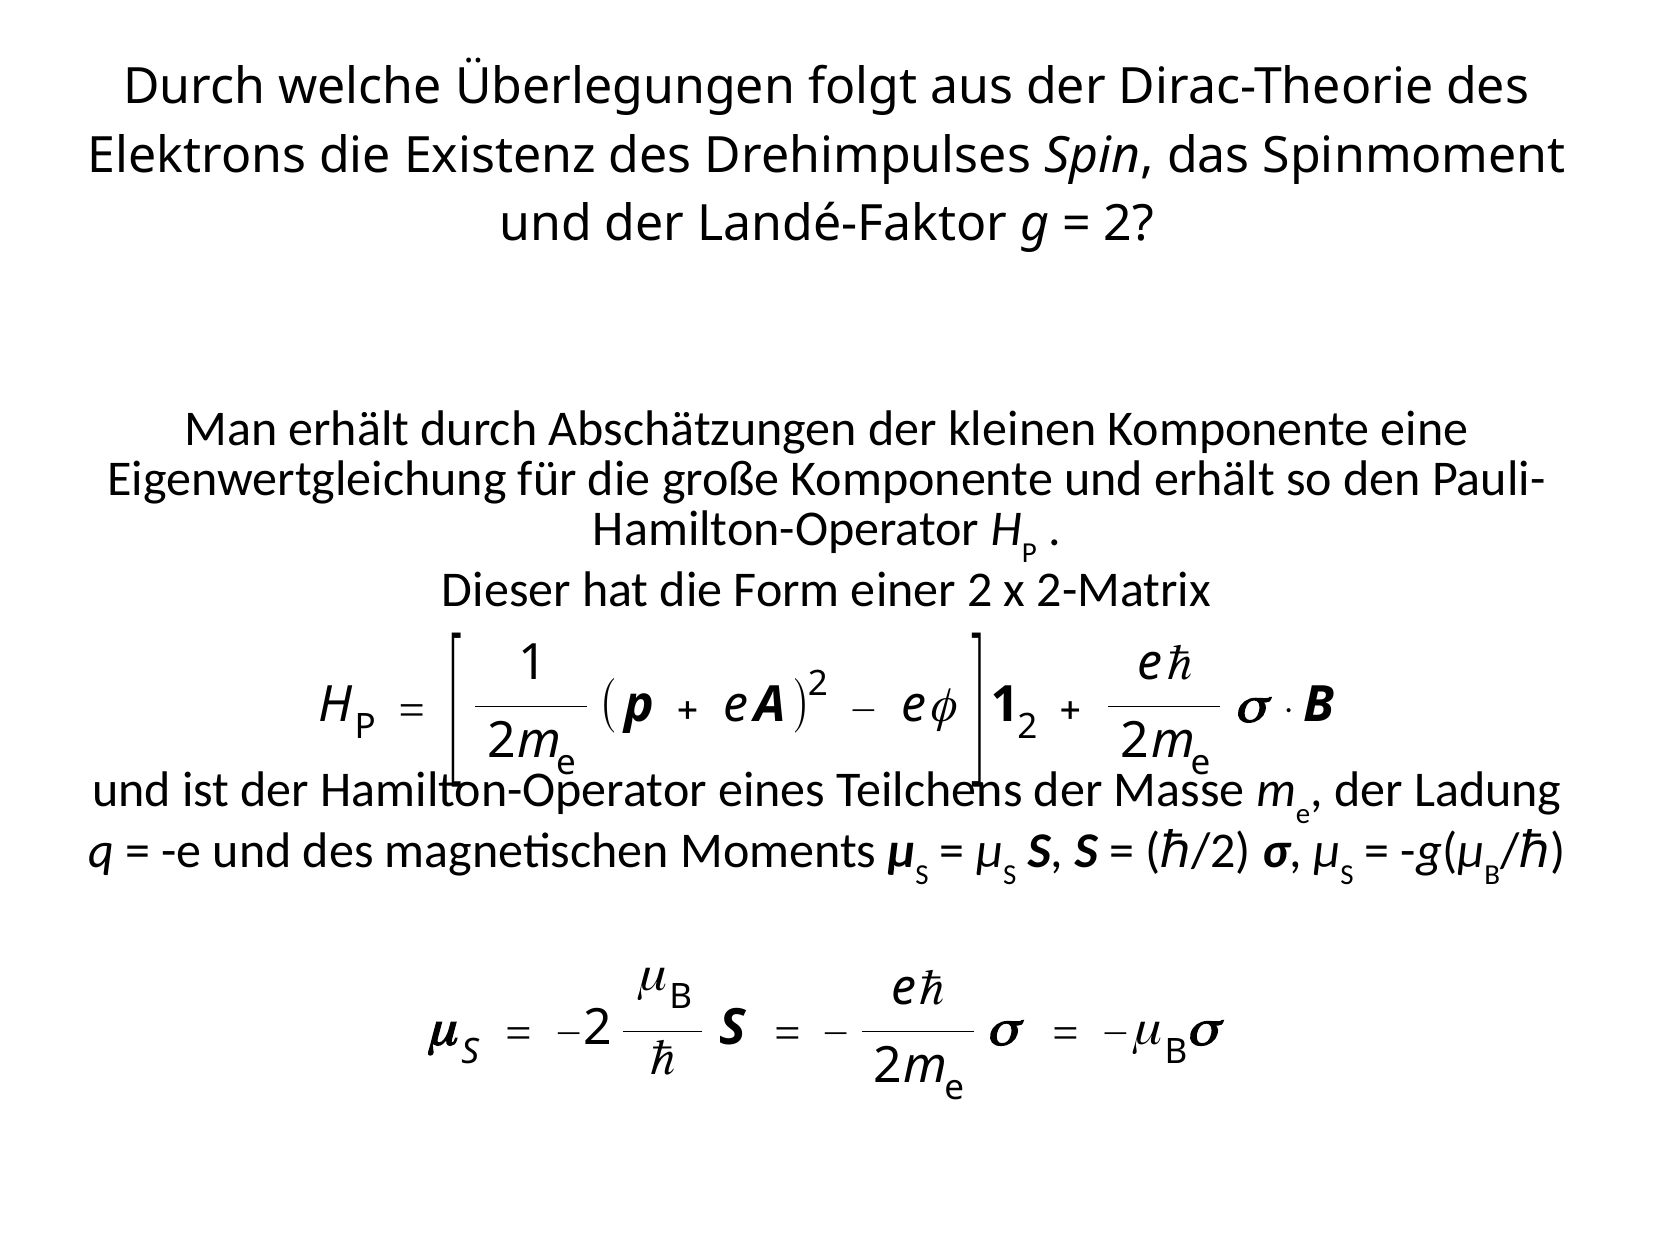

# Durch welche Überlegungen folgt aus der Dirac-Theorie des Elektrons die Existenz des Drehimpulses Spin, das Spinmoment und der Landé-Faktor g = 2?
Man erhält durch Abschätzungen der kleinen Komponente eine Eigenwertgleichung für die große Komponente und erhält so den Pauli-Hamilton-Operator HP .
Dieser hat die Form einer 2 x 2-Matrix
und ist der Hamilton-Operator eines Teilchens der Masse me, der Ladung q = -e und des magnetischen Moments μS = μS S, S = (ℏ/2) σ, μS = -g(μB/ℏ)